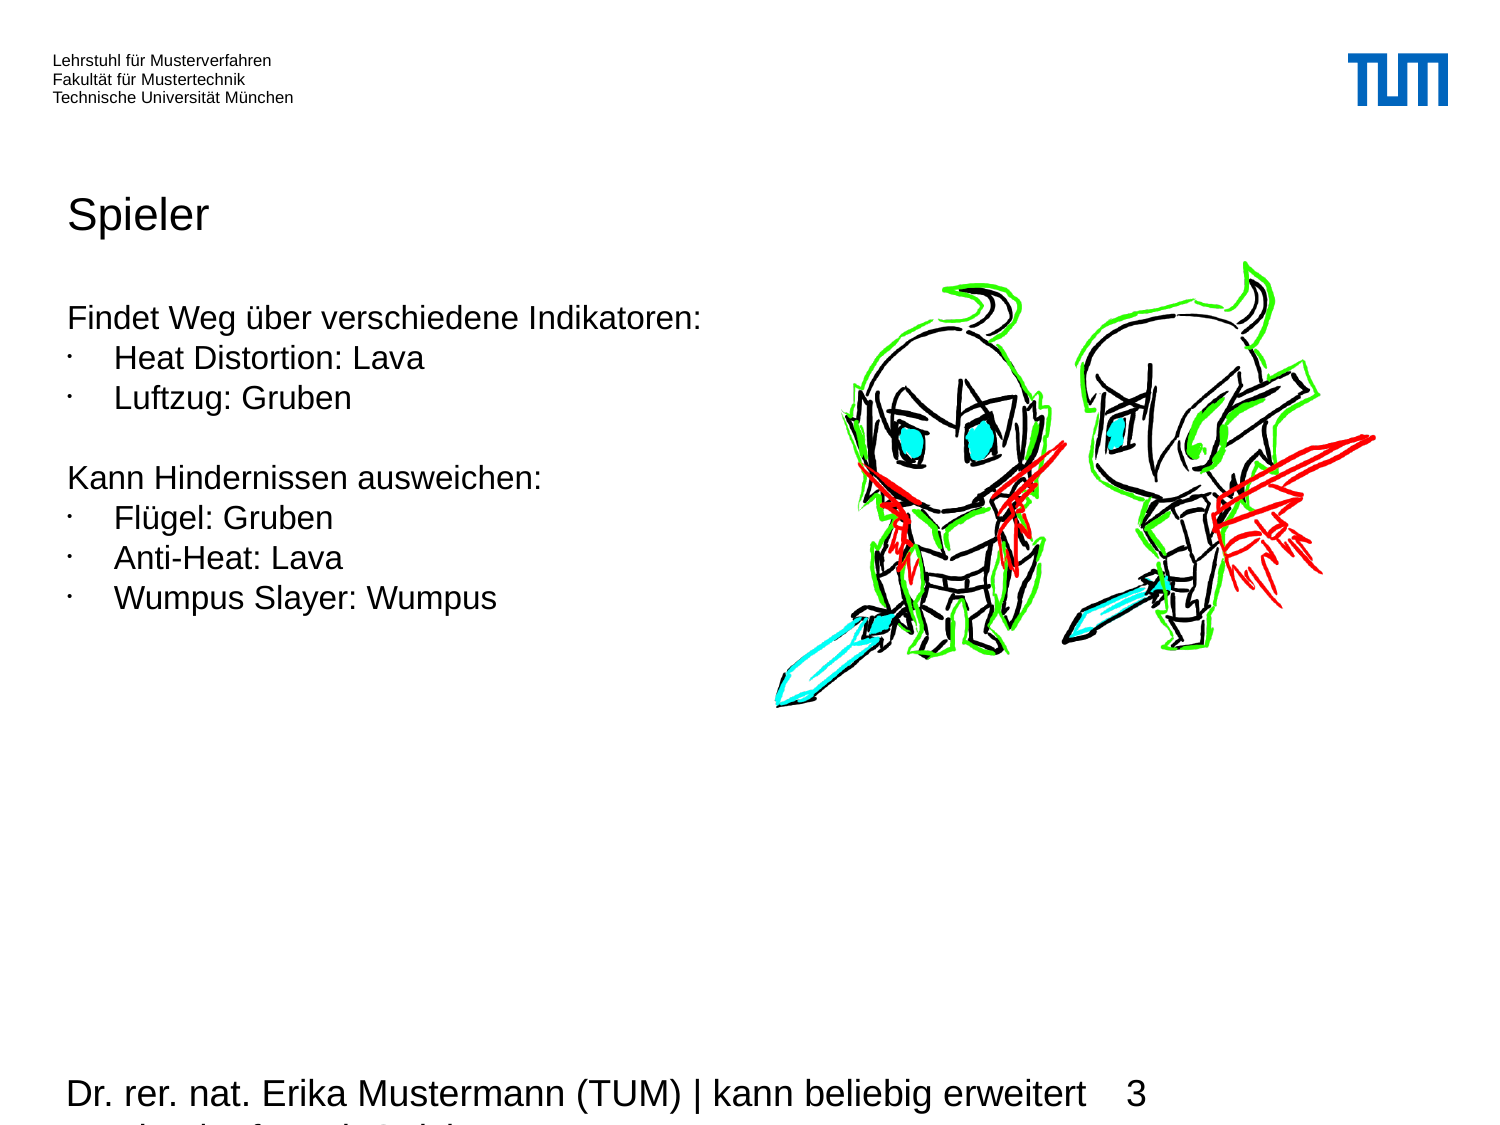

Spieler
# Findet Weg über verschiedene Indikatoren:
Heat Distortion: Lava
Luftzug: Gruben
Kann Hindernissen ausweichen:
Flügel: Gruben
Anti-Heat: Lava
Wumpus Slayer: Wumpus
Dr. rer. nat. Erika Mustermann (TUM) | kann beliebig erweitert werden | Infos mit Strich trennen